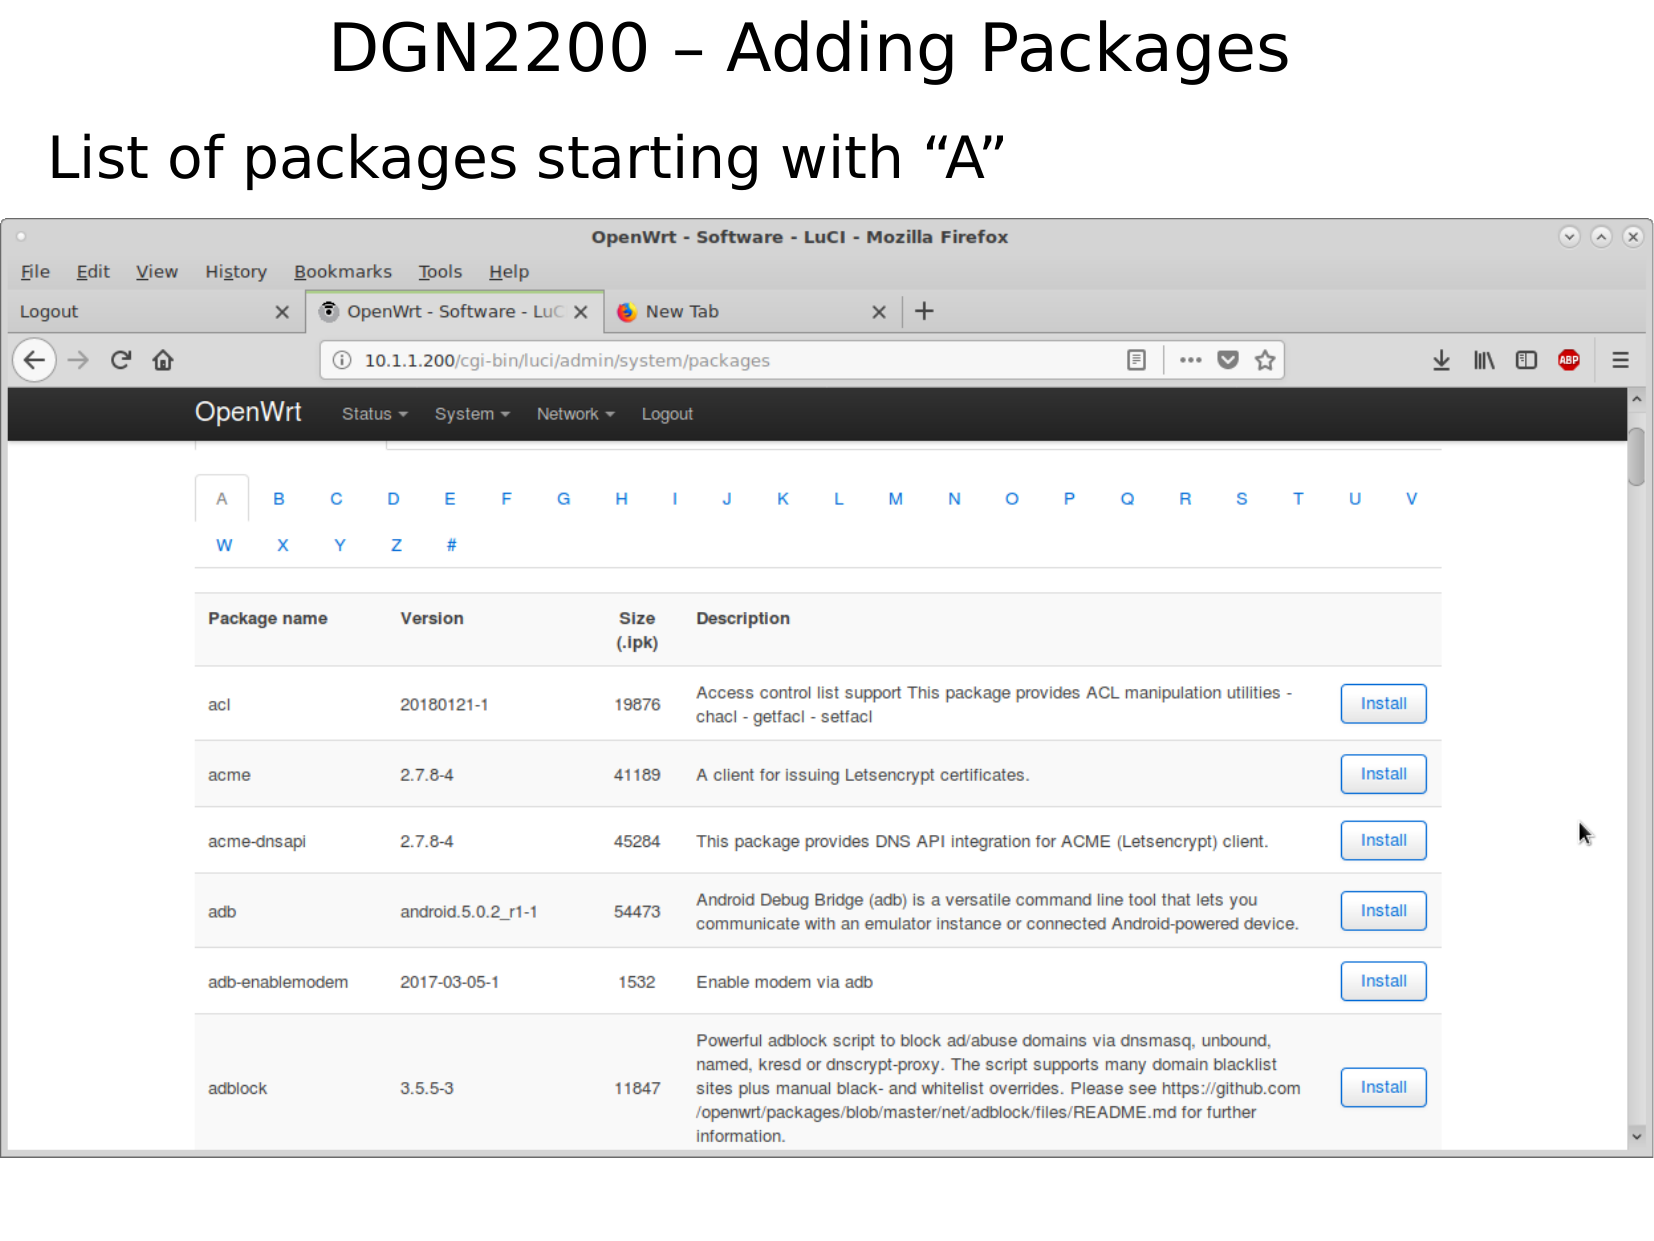

# DGN2200 – Adding Packages
List of packages starting with “A”